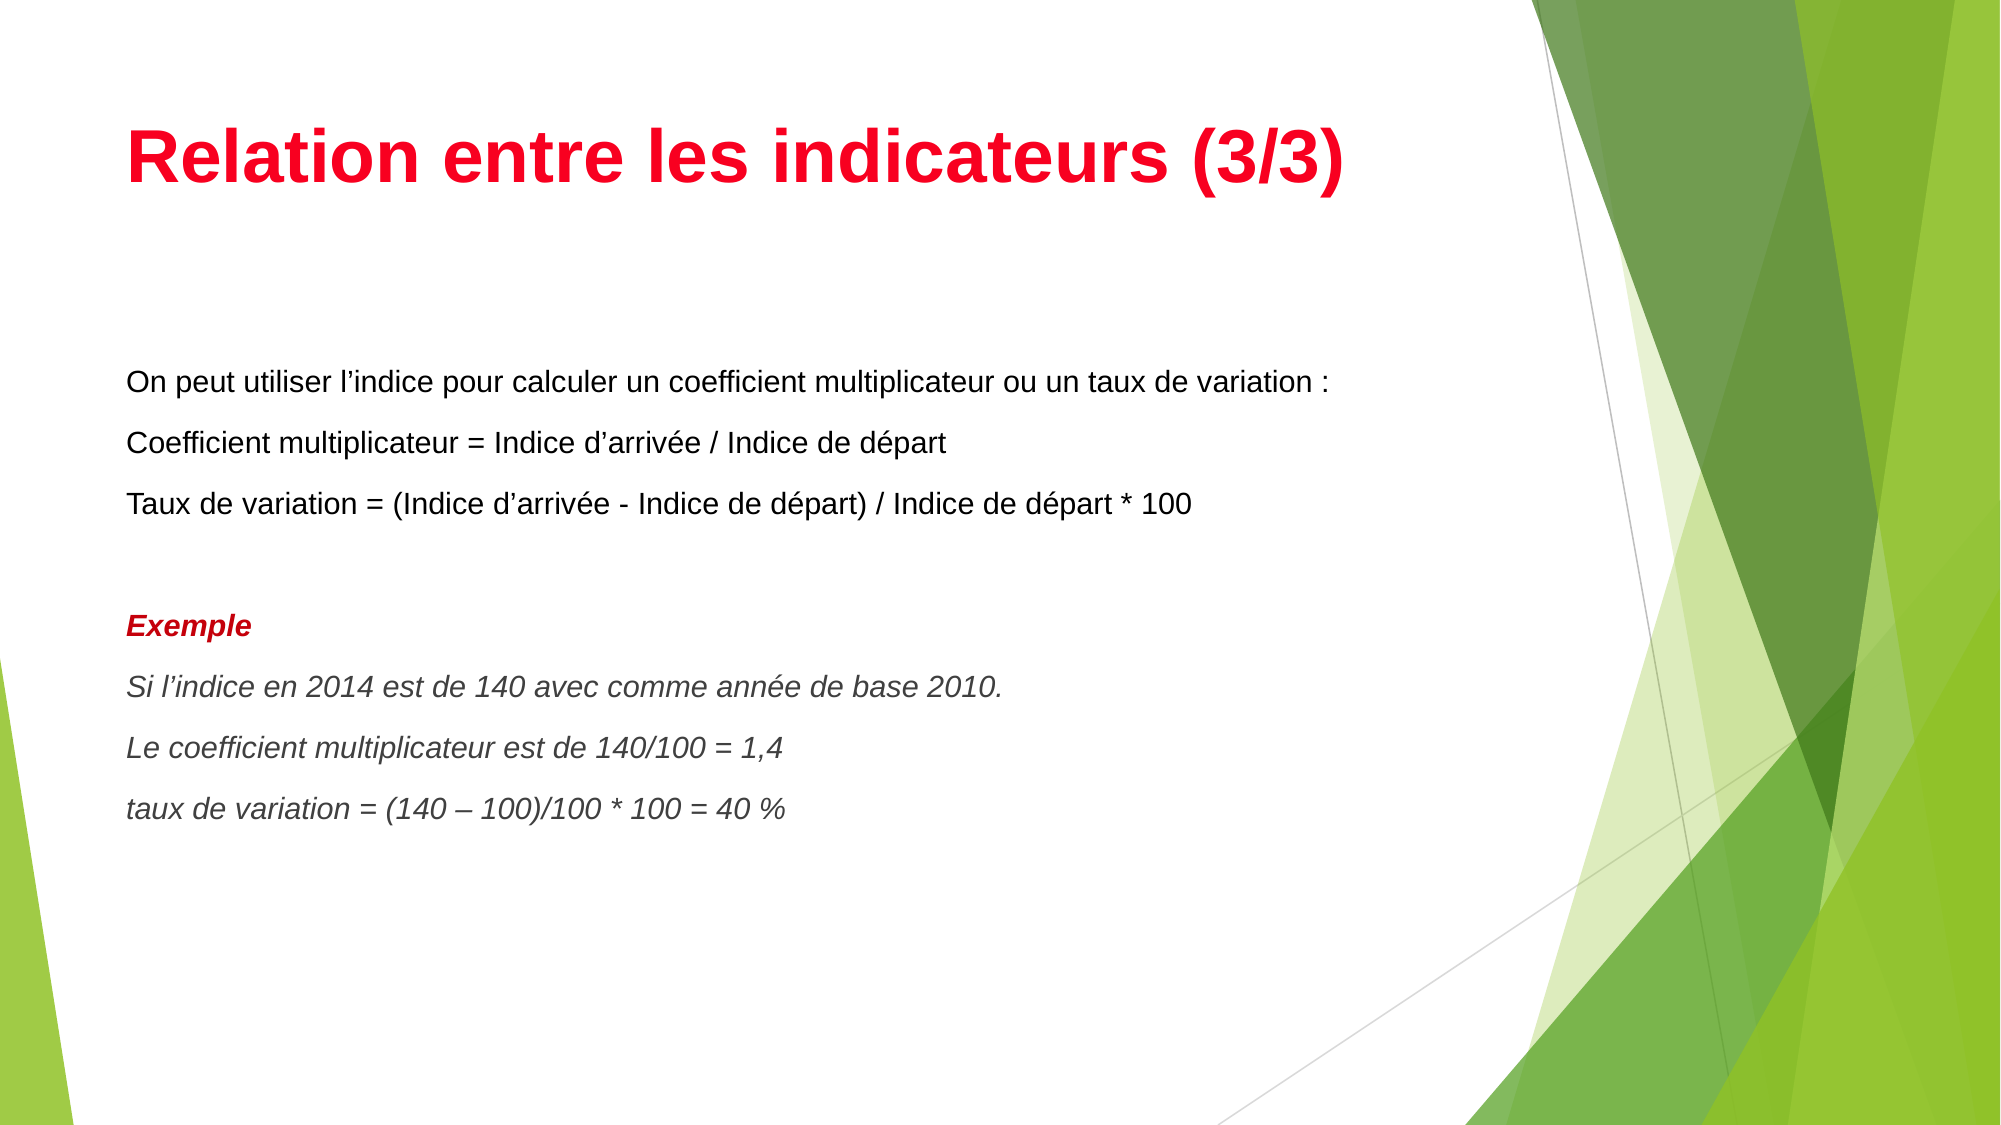

# Relation entre les indicateurs (3/3)
On peut utiliser l’indice pour calculer un coefficient multiplicateur ou un taux de variation :
Coefficient multiplicateur = Indice d’arrivée / Indice de départ
Taux de variation = (Indice d’arrivée - Indice de départ) / Indice de départ * 100
Exemple
Si l’indice en 2014 est de 140 avec comme année de base 2010.
Le coefficient multiplicateur est de 140/100 = 1,4
taux de variation = (140 – 100)/100 * 100 = 40 %